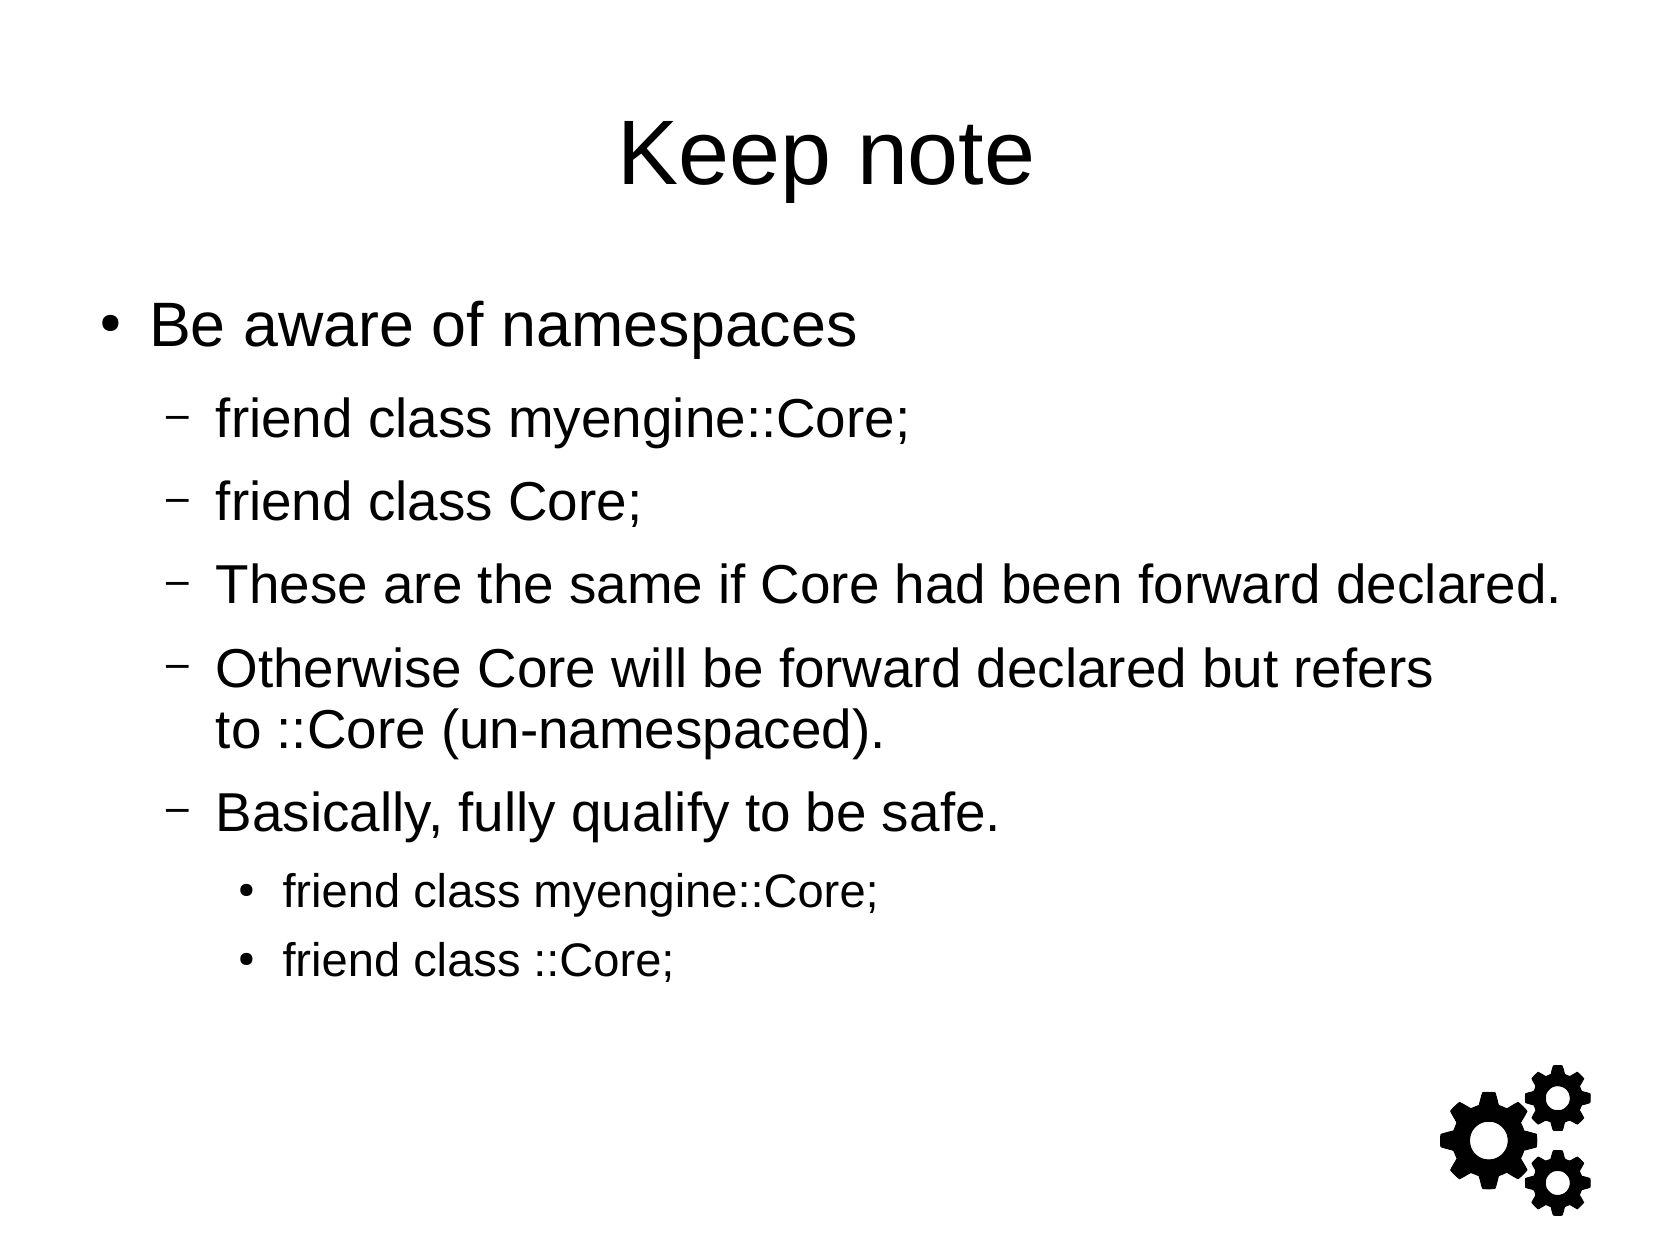

# Keep note
Be aware of namespaces
friend class myengine::Core;
friend class Core;
These are the same if Core had been forward declared.
Otherwise Core will be forward declared but refers to ::Core (un-namespaced).
Basically, fully qualify to be safe.
friend class myengine::Core;
friend class ::Core;